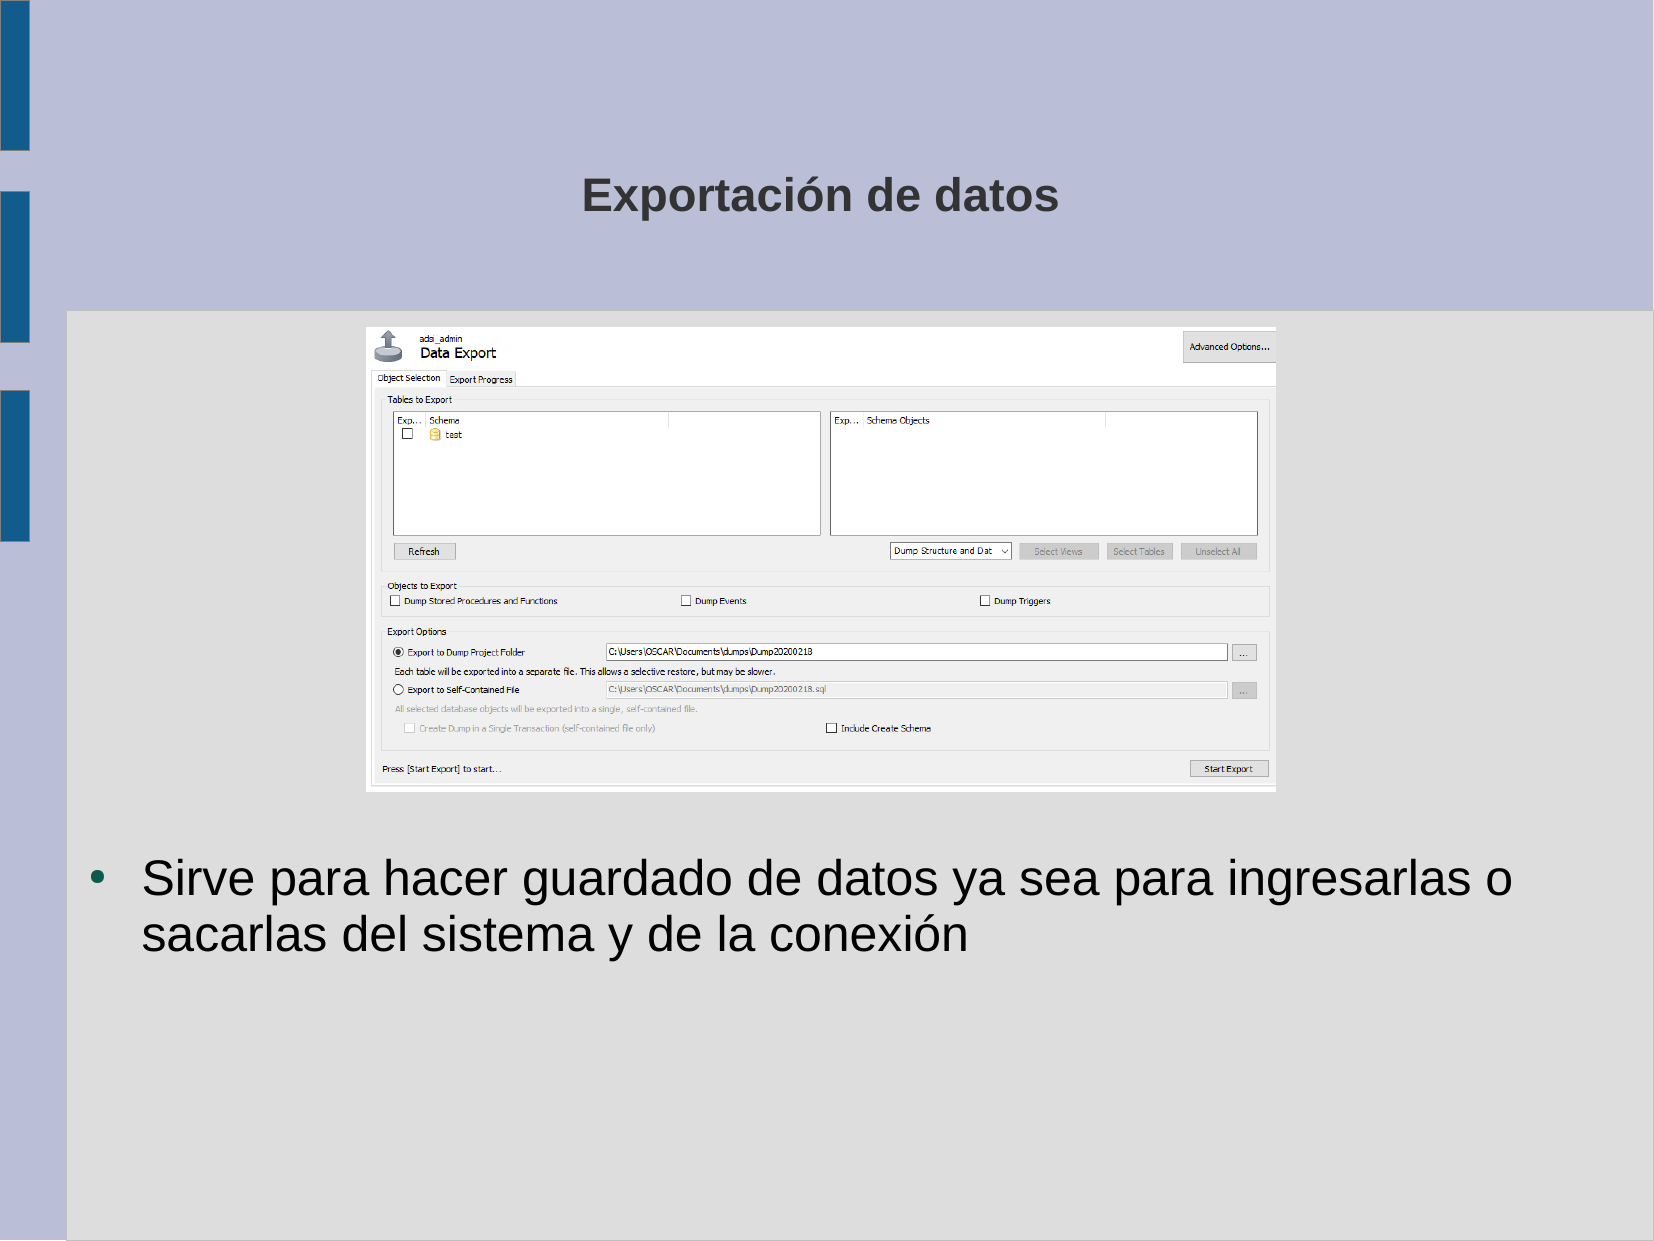

# Exportación de datos
Sirve para hacer guardado de datos ya sea para ingresarlas o sacarlas del sistema y de la conexión